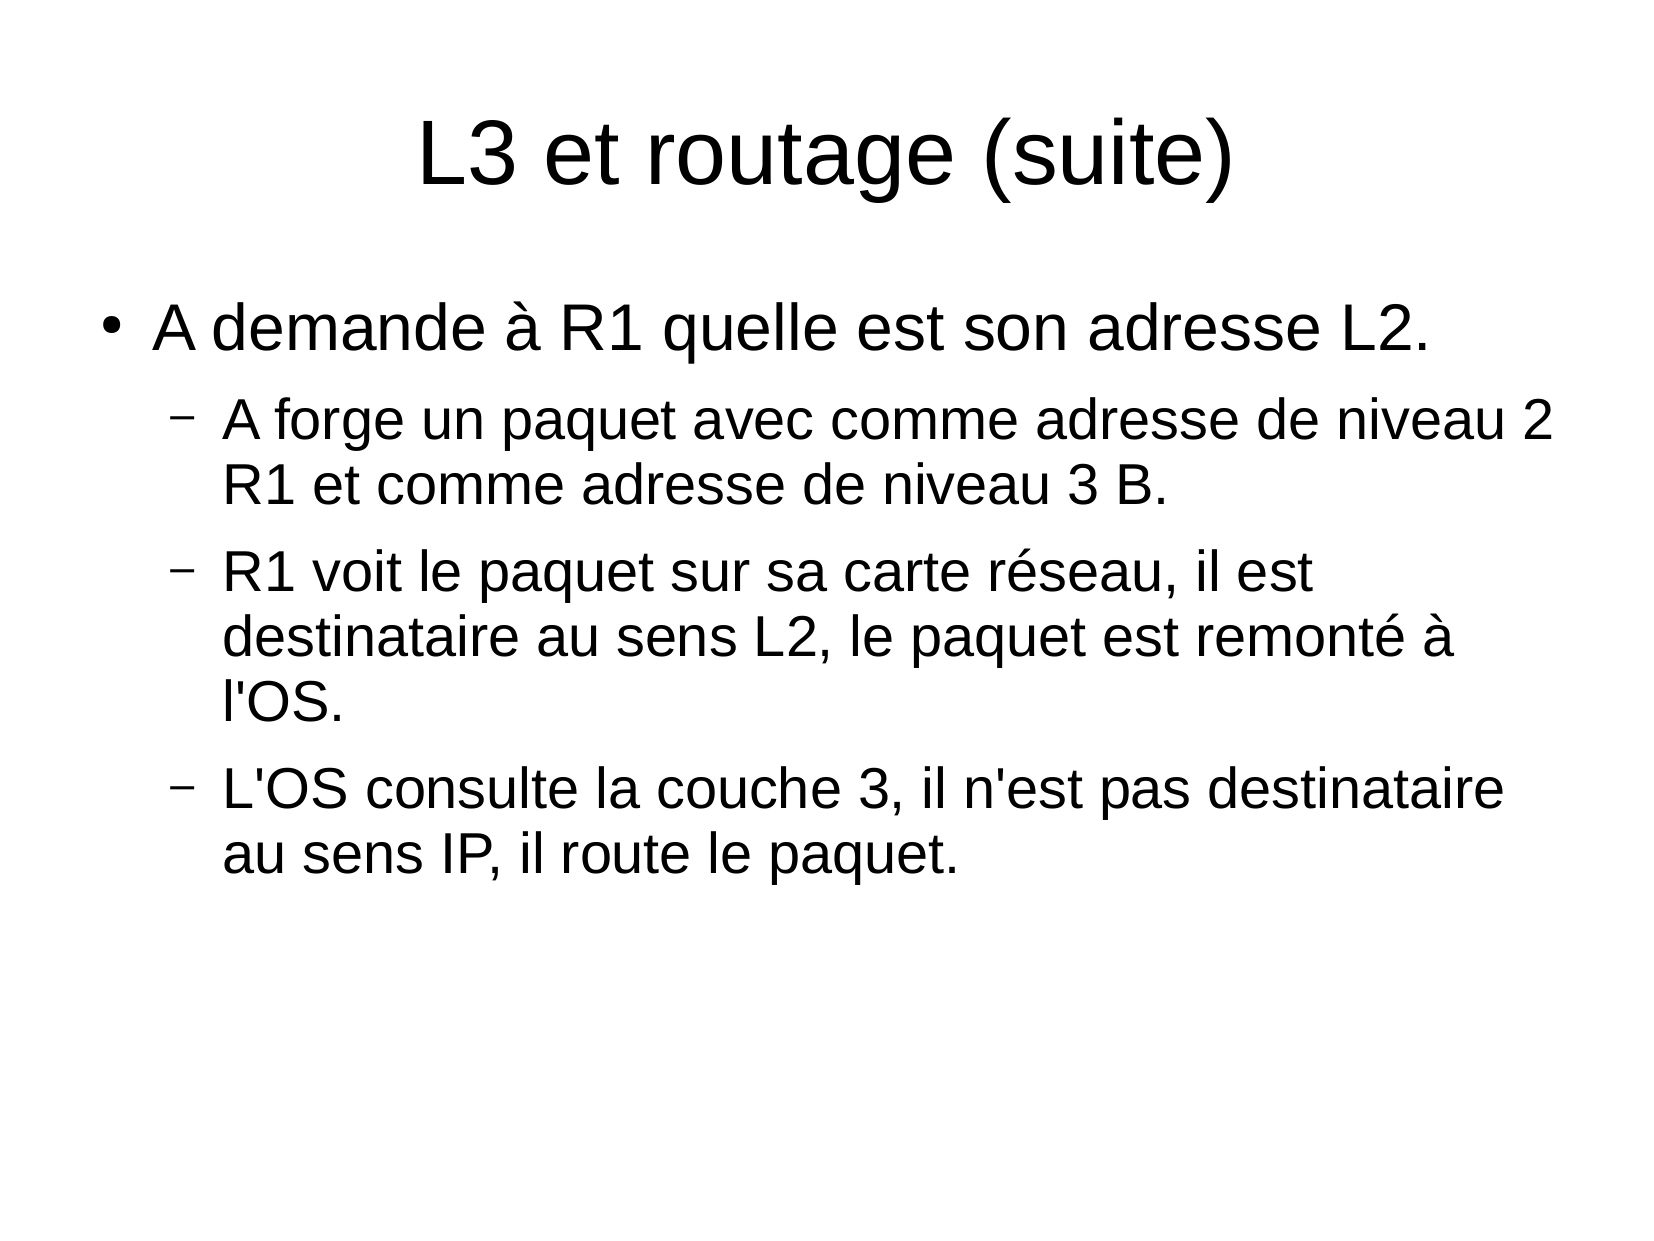

# L3 et routage (suite)
A demande à R1 quelle est son adresse L2.
A forge un paquet avec comme adresse de niveau 2 R1 et comme adresse de niveau 3 B.
R1 voit le paquet sur sa carte réseau, il est destinataire au sens L2, le paquet est remonté à l'OS.
L'OS consulte la couche 3, il n'est pas destinataire au sens IP, il route le paquet.